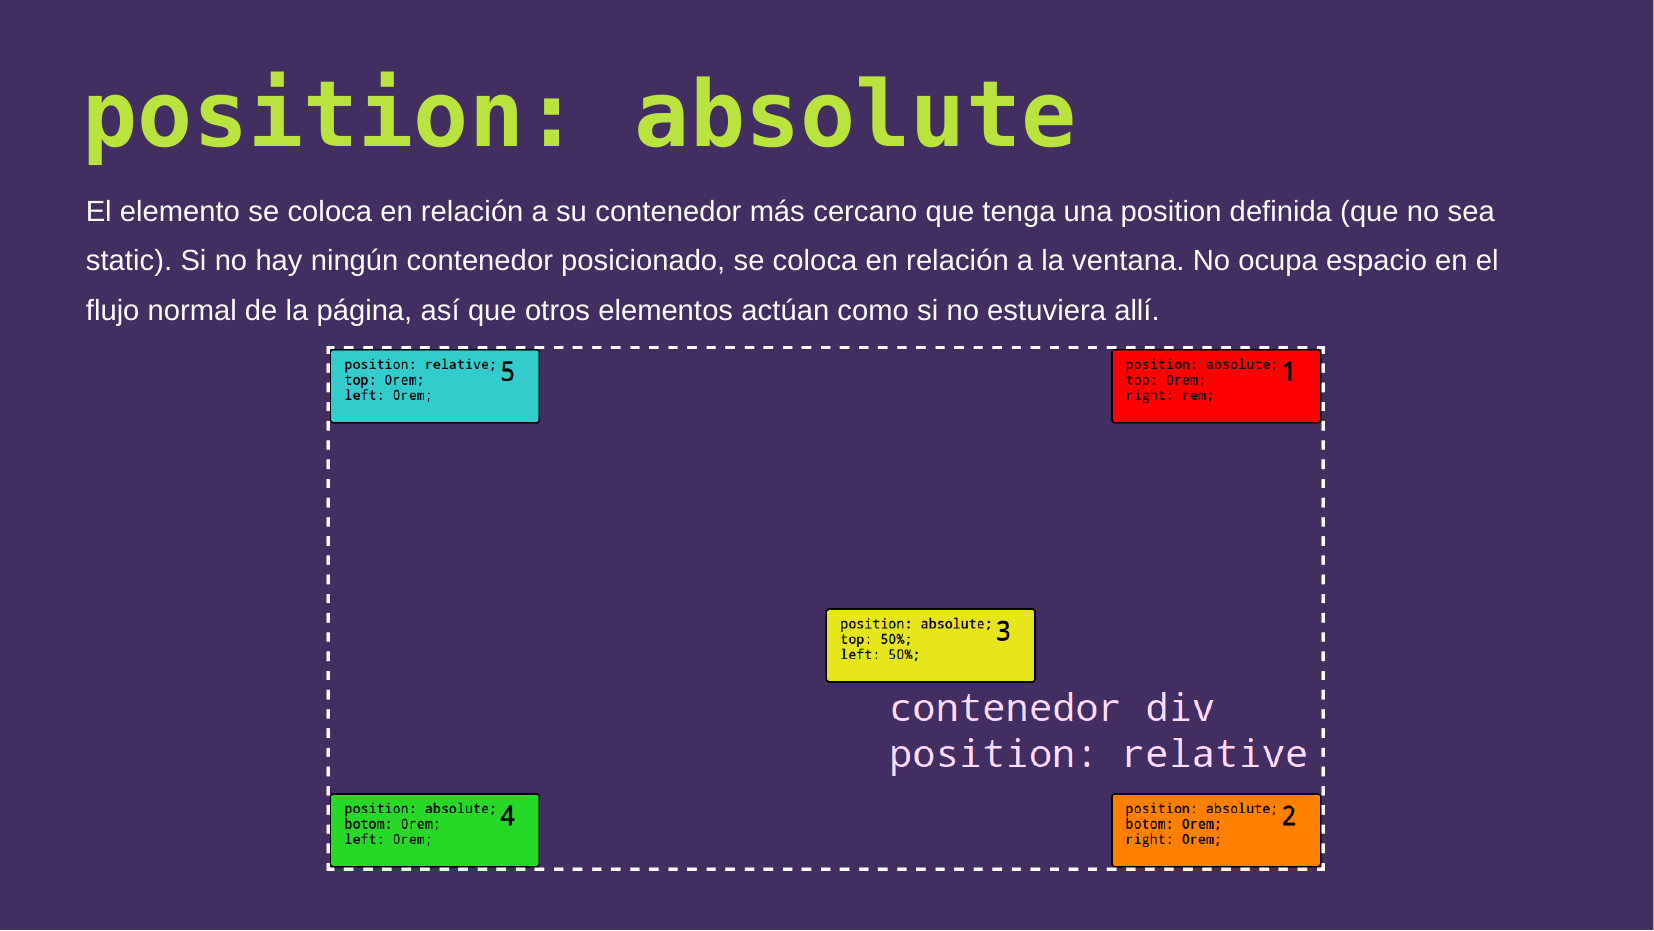

# position: absolute
El elemento se coloca en relación a su contenedor más cercano que tenga una position definida (que no sea static). Si no hay ningún contenedor posicionado, se coloca en relación a la ventana. No ocupa espacio en el flujo normal de la página, así que otros elementos actúan como si no estuviera allí.